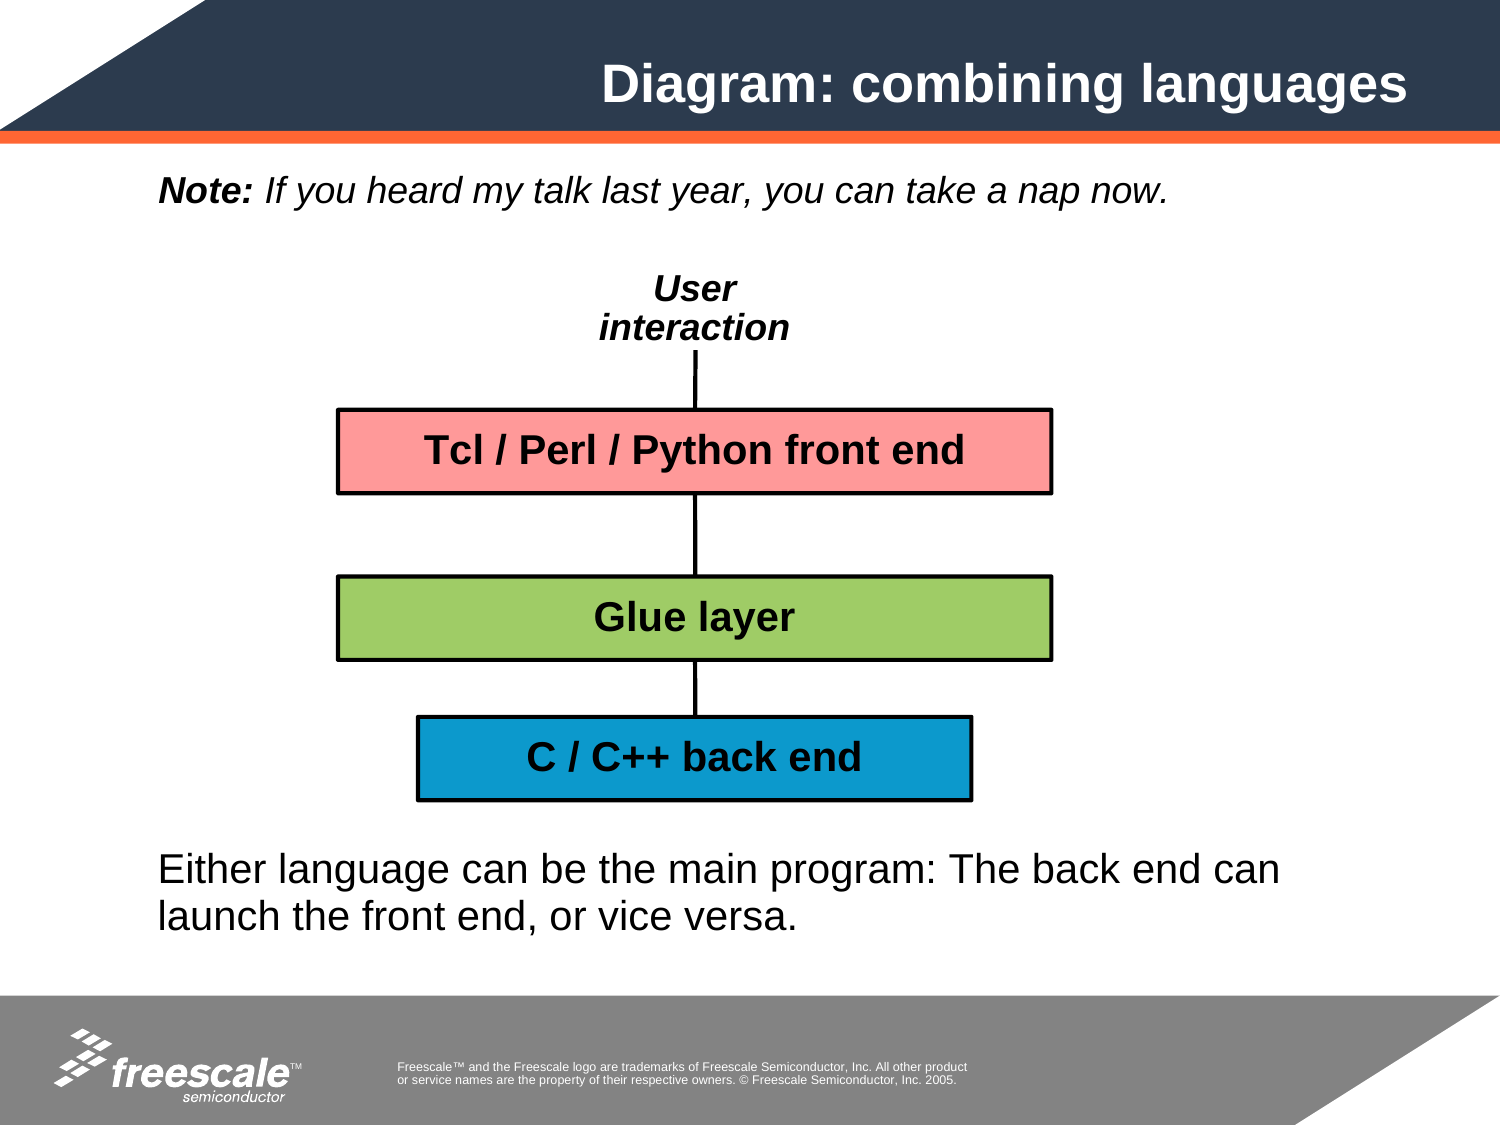

# Diagram: combining languages
Note: If you heard my talk last year, you can take a nap now.
User interaction
Tcl / Perl / Python front end
Glue layer
C / C++ back end
Either language can be the main program: The back end can
launch the front end, or vice versa.